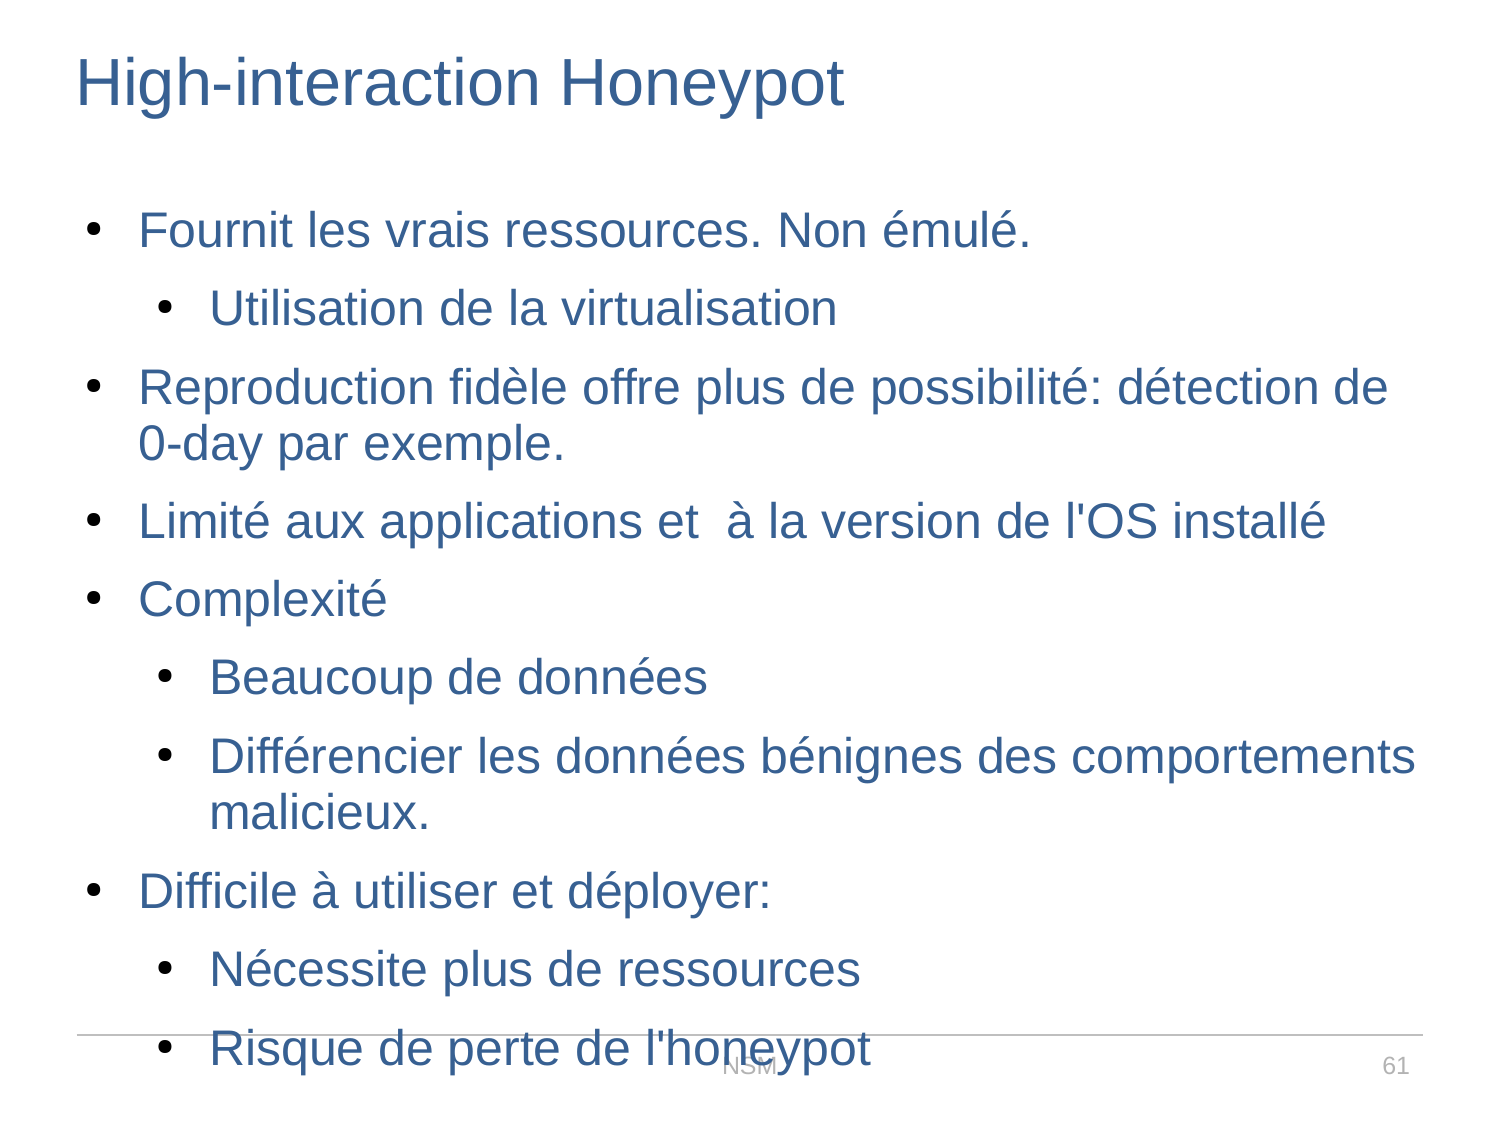

# High-interaction Honeypot
Fournit les vrais ressources. Non émulé.
Utilisation de la virtualisation
Reproduction fidèle offre plus de possibilité: détection de 0-day par exemple.
Limité aux applications et à la version de l'OS installé
Complexité
Beaucoup de données
Différencier les données bénignes des comportements malicieux.
Difficile à utiliser et déployer:
Nécessite plus de ressources
Risque de perte de l'honeypot
Your footer here
61